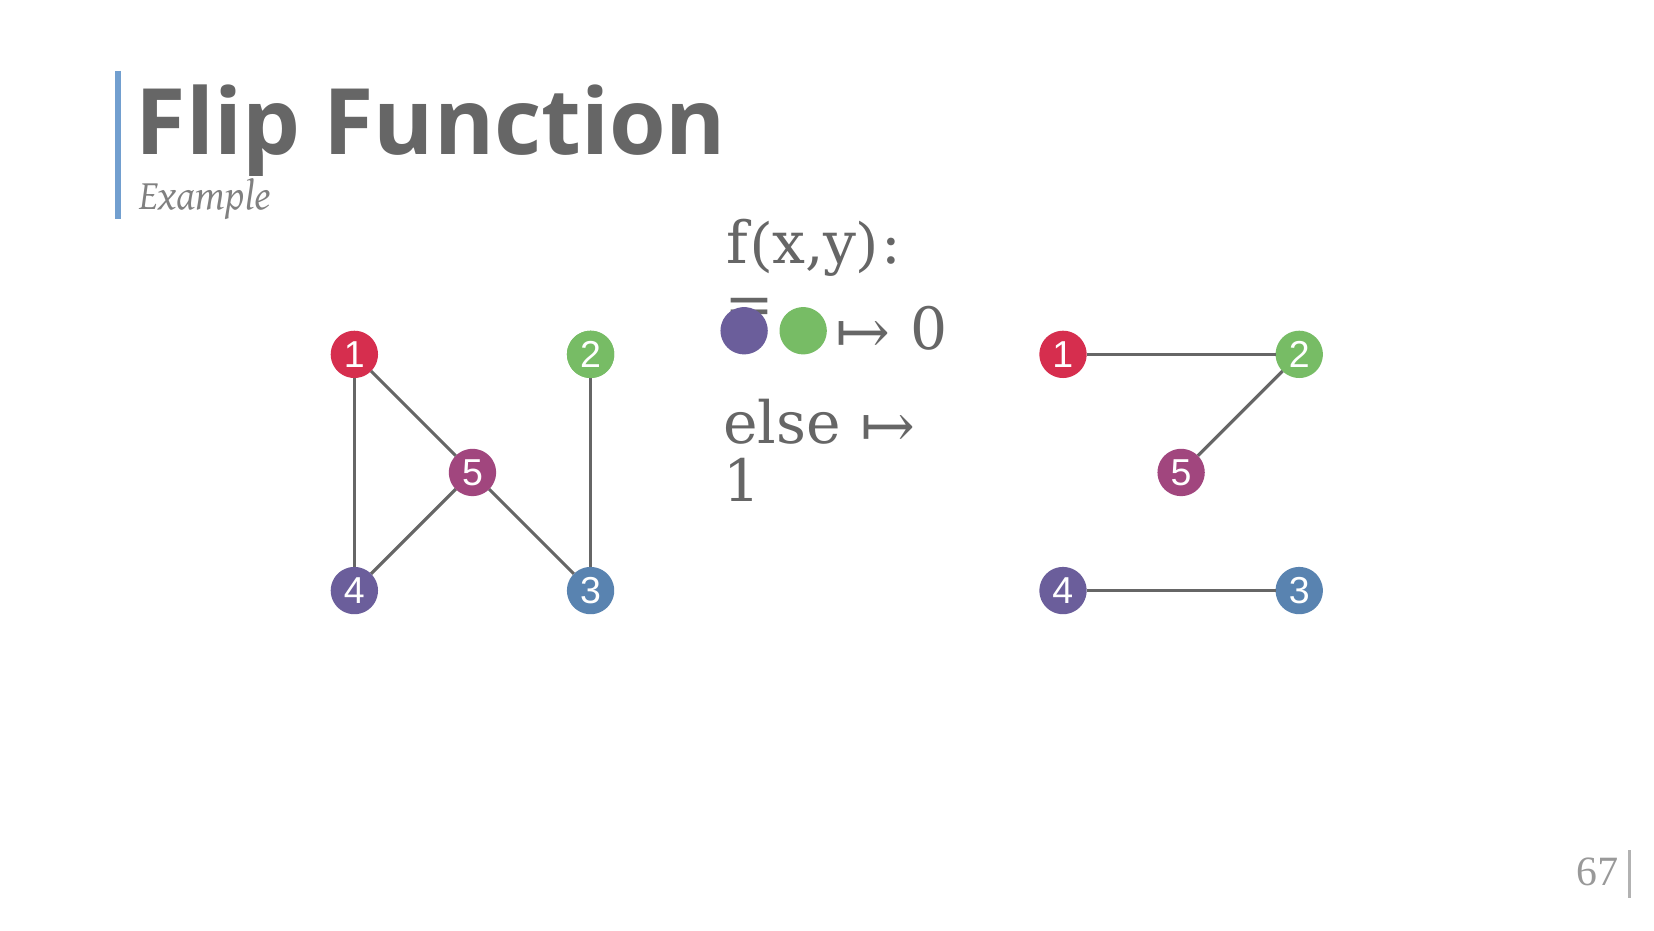

# Flip Function
Example
f(x,y):=
 ↦ 0
1
2
2
1
2
else ↦ 1
5
5
4
3
4
3
67